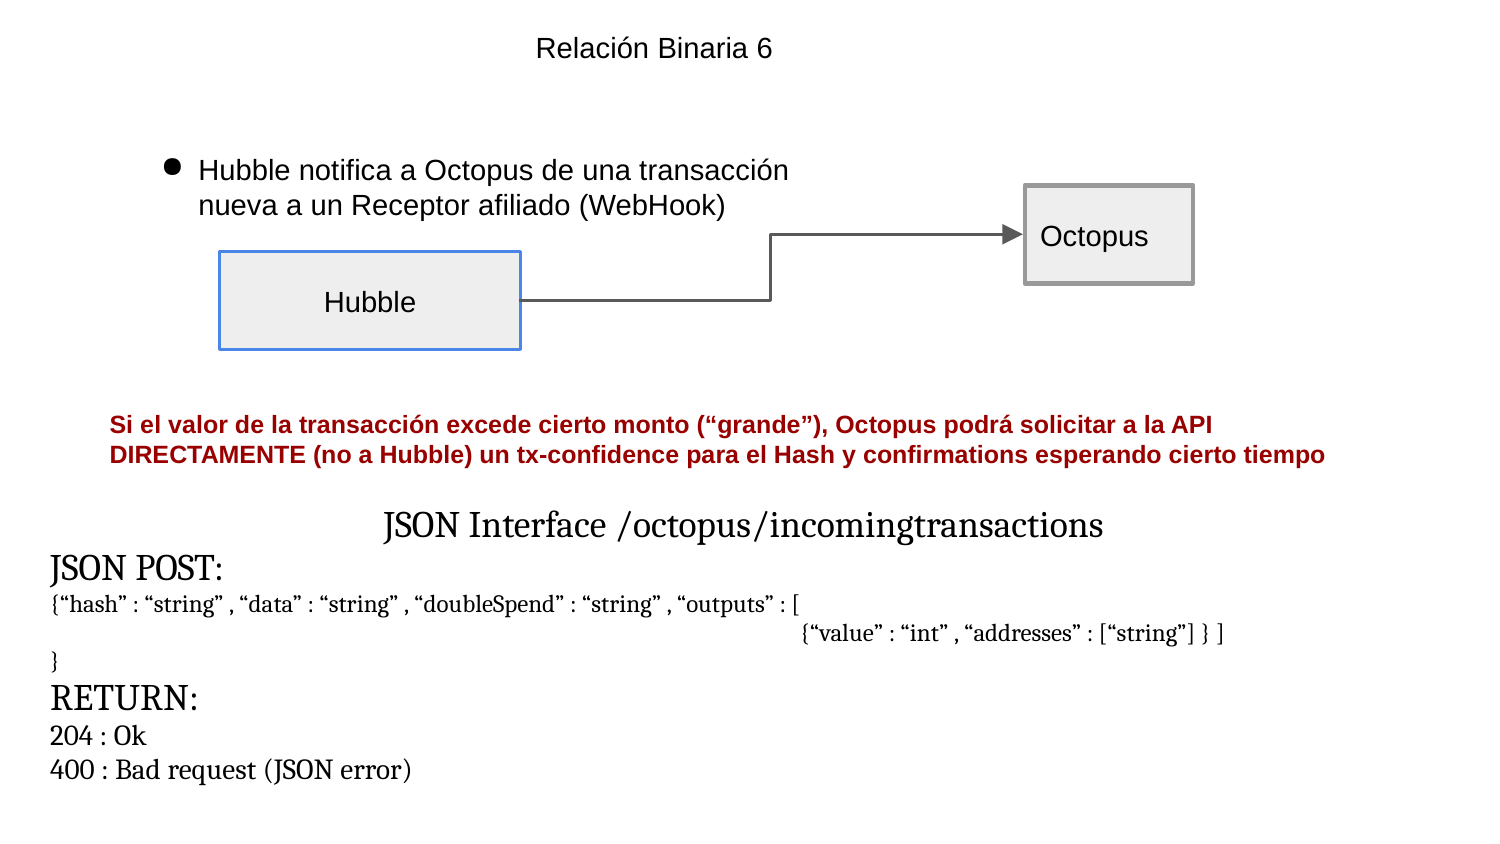

Relación Binaria 6
Hubble notifica a Octopus de una transacción nueva a un Receptor afiliado (WebHook)
Octopus
Hubble
Si el valor de la transacción excede cierto monto (“grande”), Octopus podrá solicitar a la API DIRECTAMENTE (no a Hubble) un tx-confidence para el Hash y confirmations esperando cierto tiempo
JSON Interface /octopus/incomingtransactions
JSON POST:
{“hash” : “string” , “data” : “string” , “doubleSpend” : “string” , “outputs” : [
										{“value” : “int” , “addresses” : [“string”] } ]
}
RETURN:
204 : Ok
400 : Bad request (JSON error)